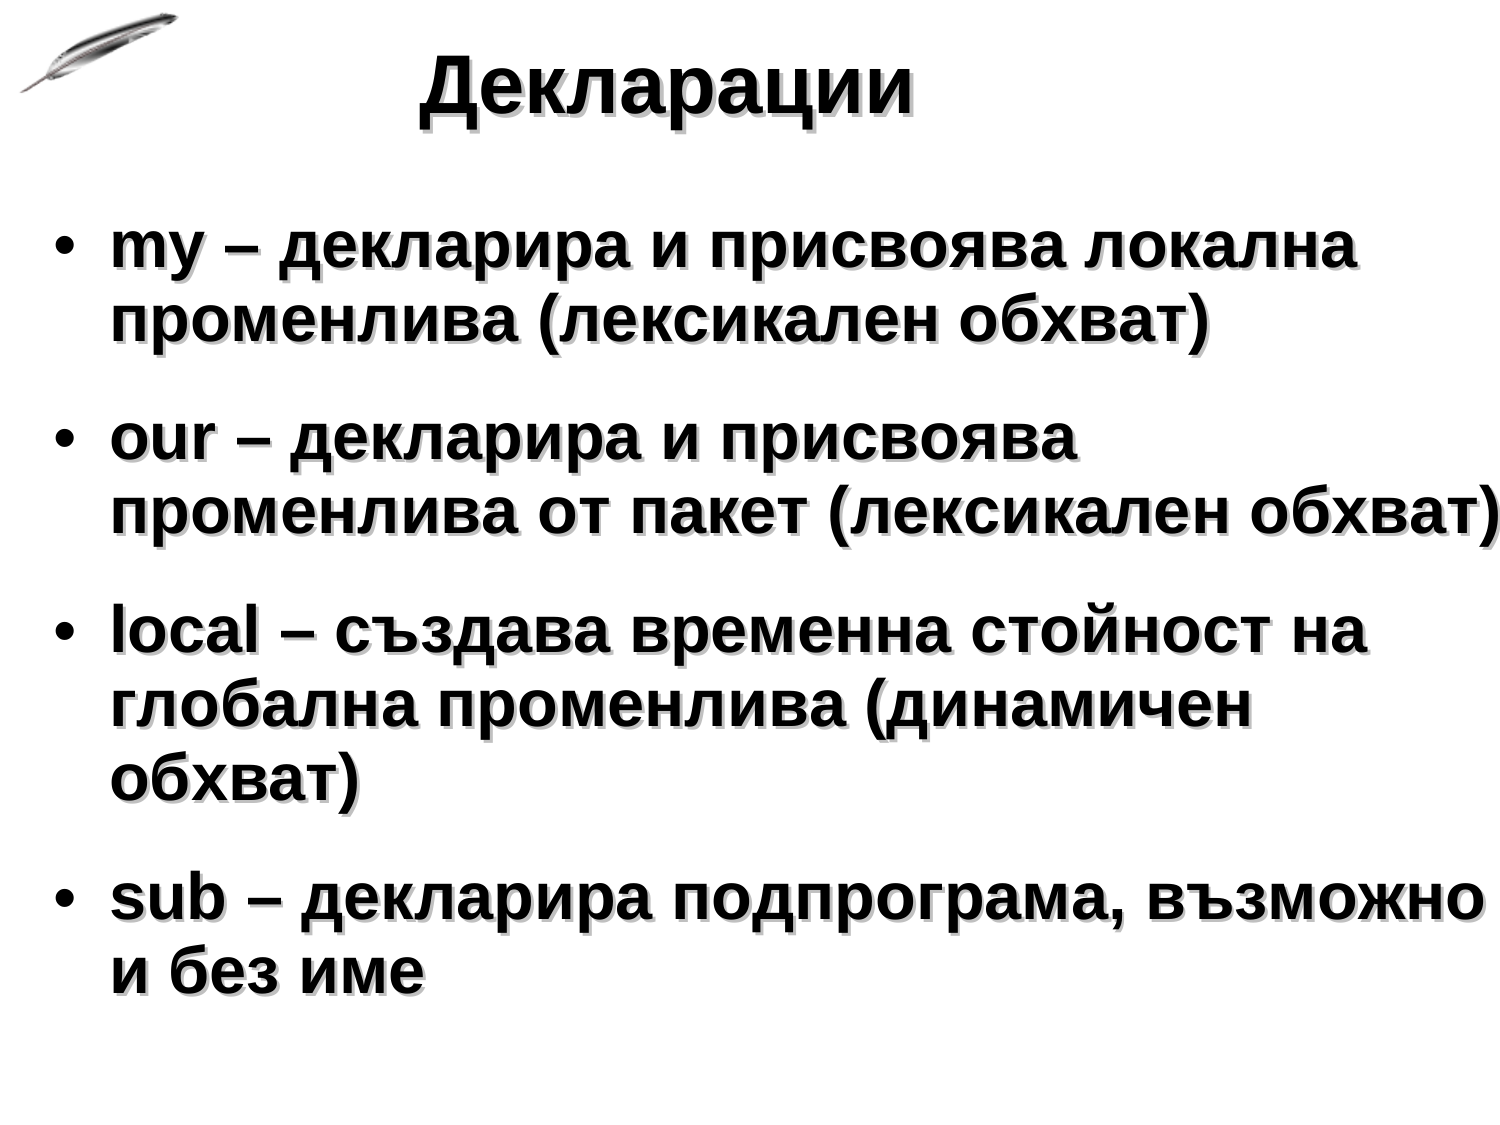

# Декларации
my – декларира и присвоява локална променлива (лексикален обхват)
our – декларира и присвоява променлива от пакет (лексикален обхват)
local – създава временна стойност на глобална променлива (динамичен обхват)
sub – декларира подпрограма, възможно и без име